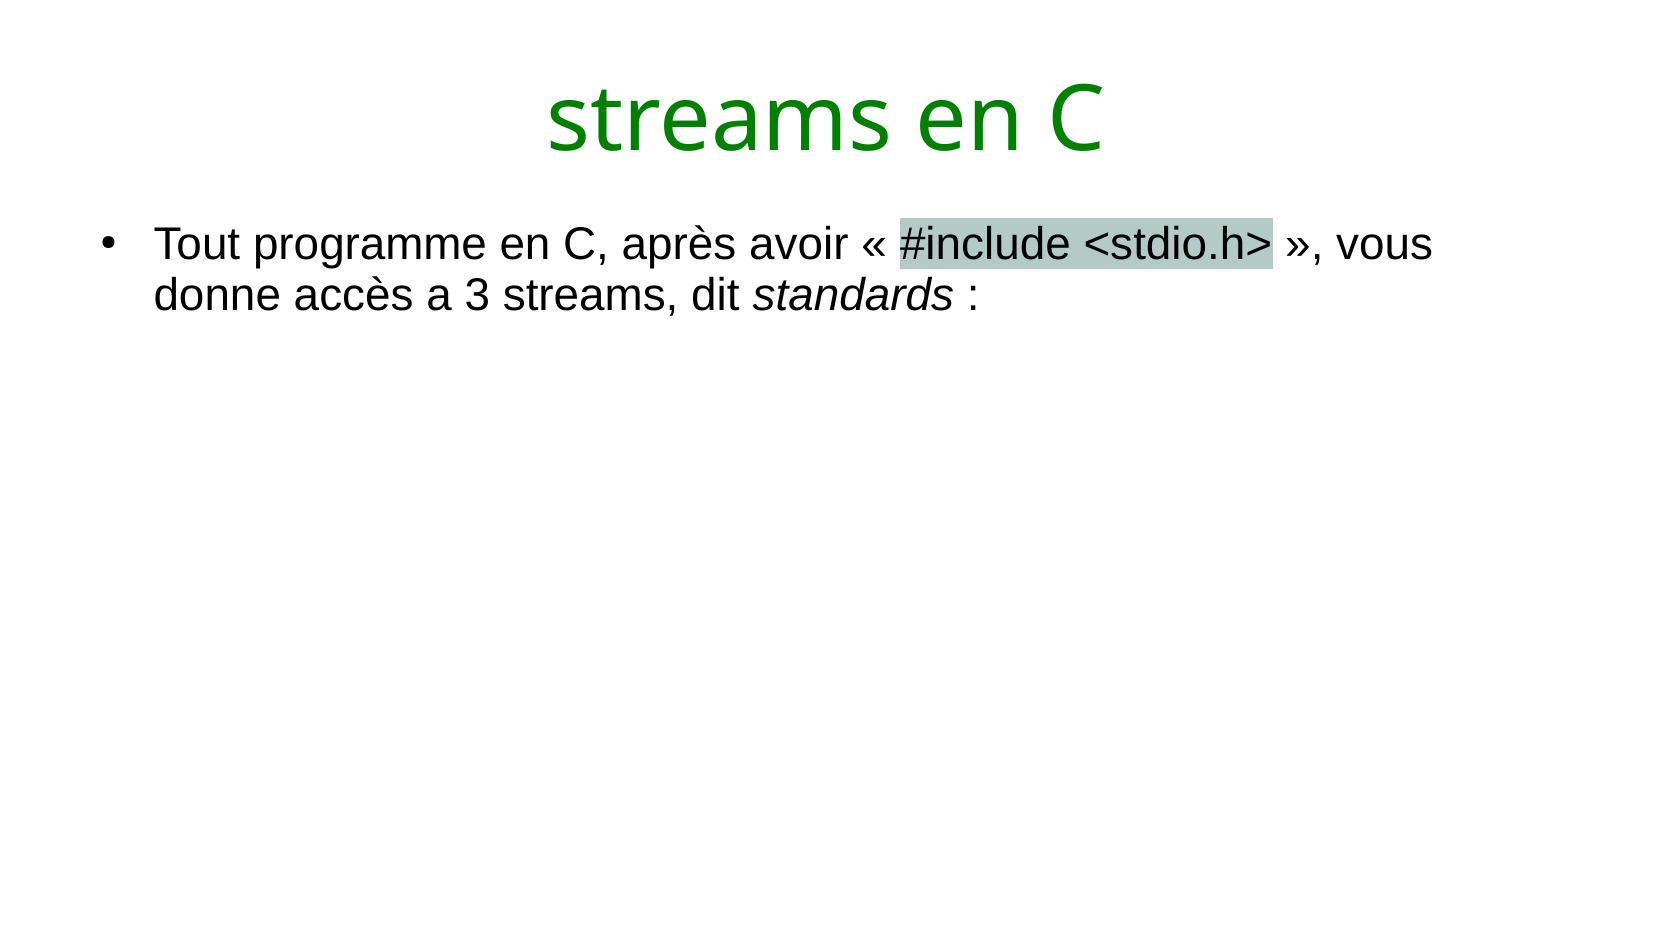

# streams en C
Tout programme en C, après avoir « #include <stdio.h> », vous donne accès a 3 streams, dit standards :